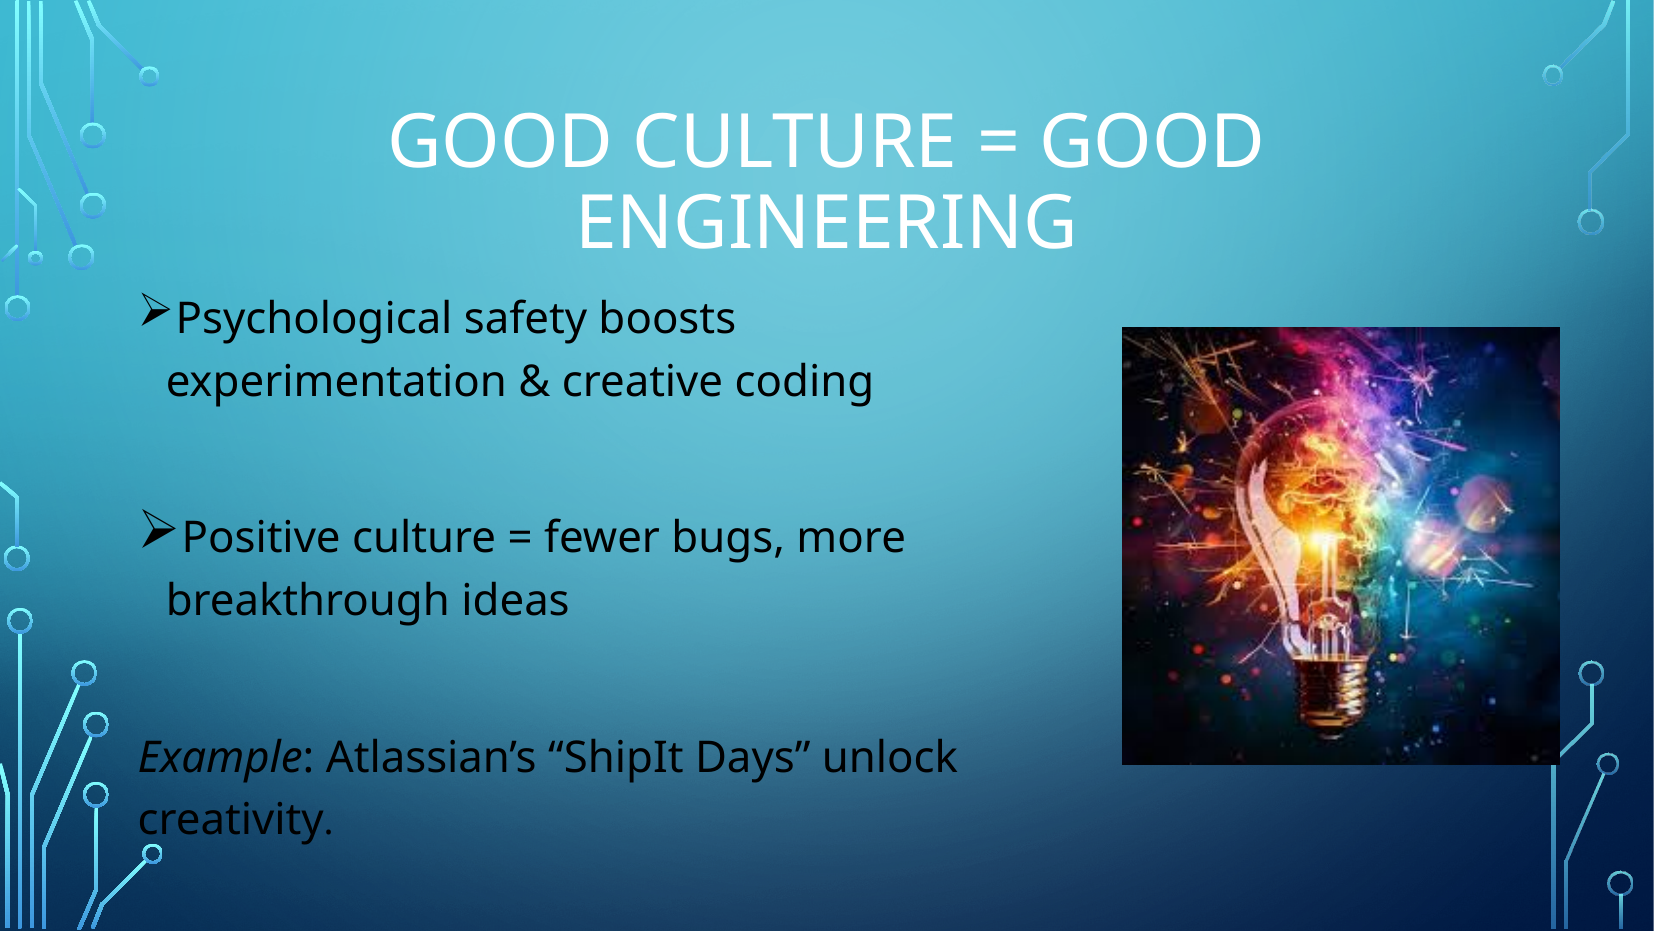

# Good Culture = Good Engineering
 Psychological safety boosts experimentation & creative coding
 Positive culture = fewer bugs, more breakthrough ideas
Example: Atlassian’s “ShipIt Days” unlock creativity.